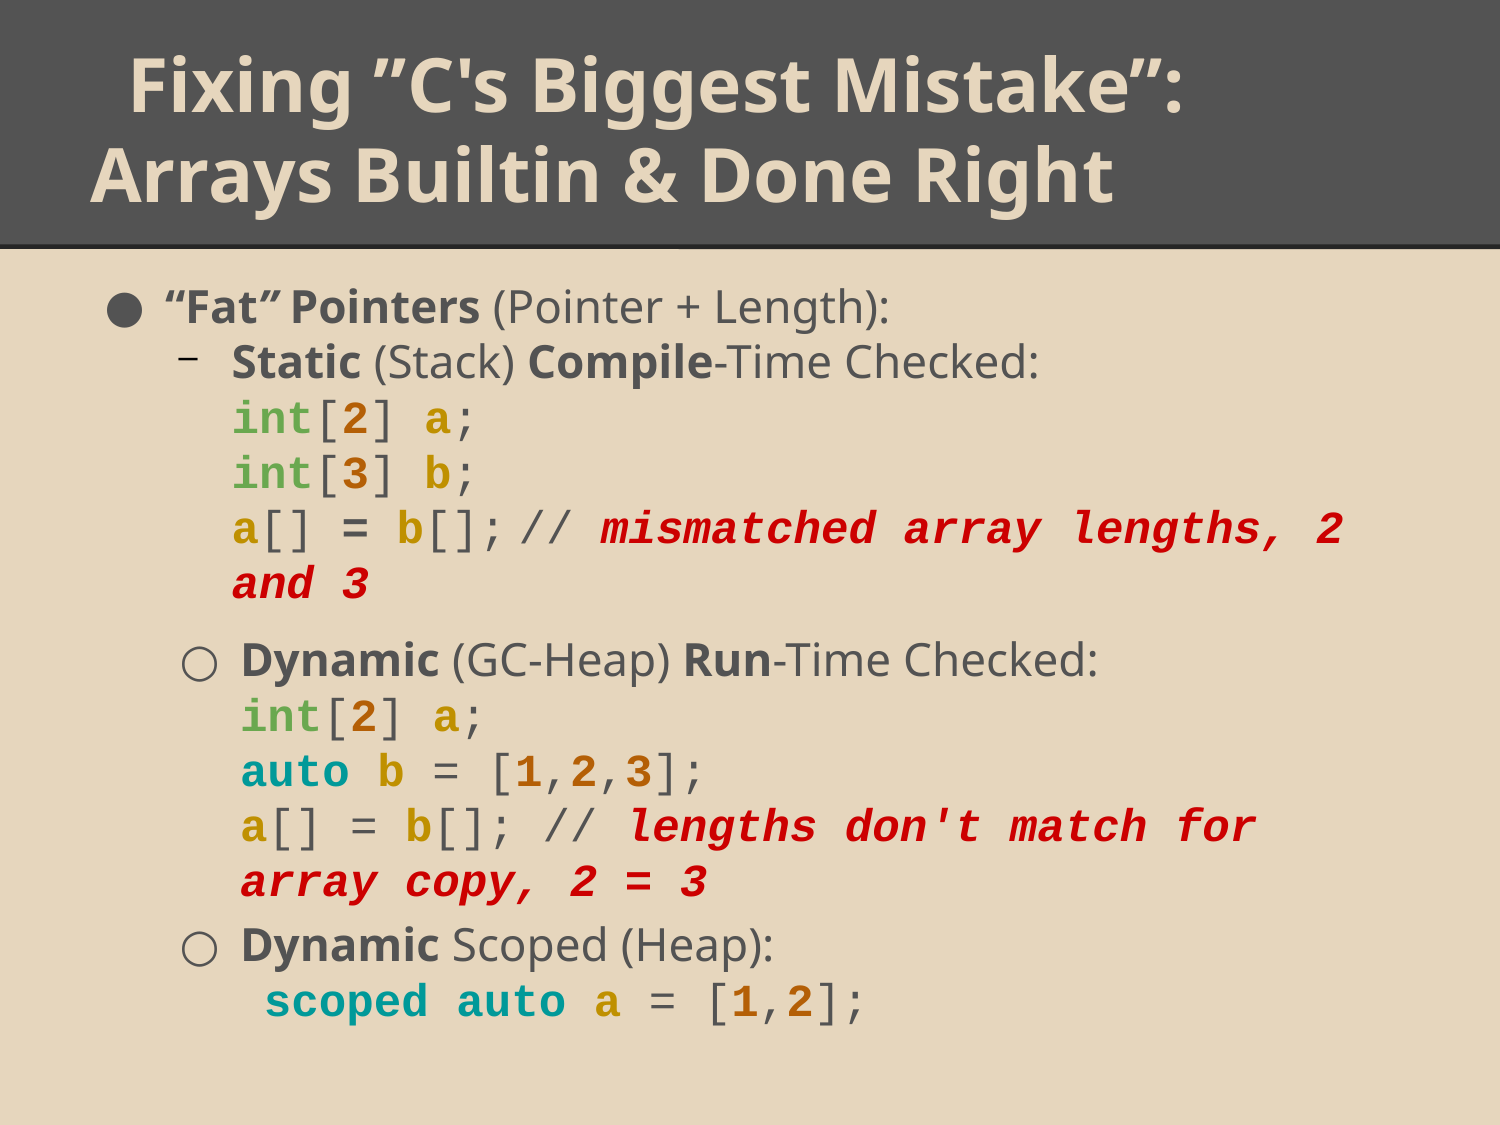

# Fixing ”C's Biggest Mistake”: Arrays Builtin & Done Right
“Fat” Pointers (Pointer + Length):
Static (Stack) Compile-Time Checked:
int[2] a;
int[3] b;
a[] = b[]; // mismatched array lengths, 2 and 3
Dynamic (GC-Heap) Run-Time Checked:
int[2] a;
auto b = [1,2,3];
a[] = b[]; // lengths don't match for array copy, 2 = 3
Dynamic Scoped (Heap):
 scoped auto a = [1,2];